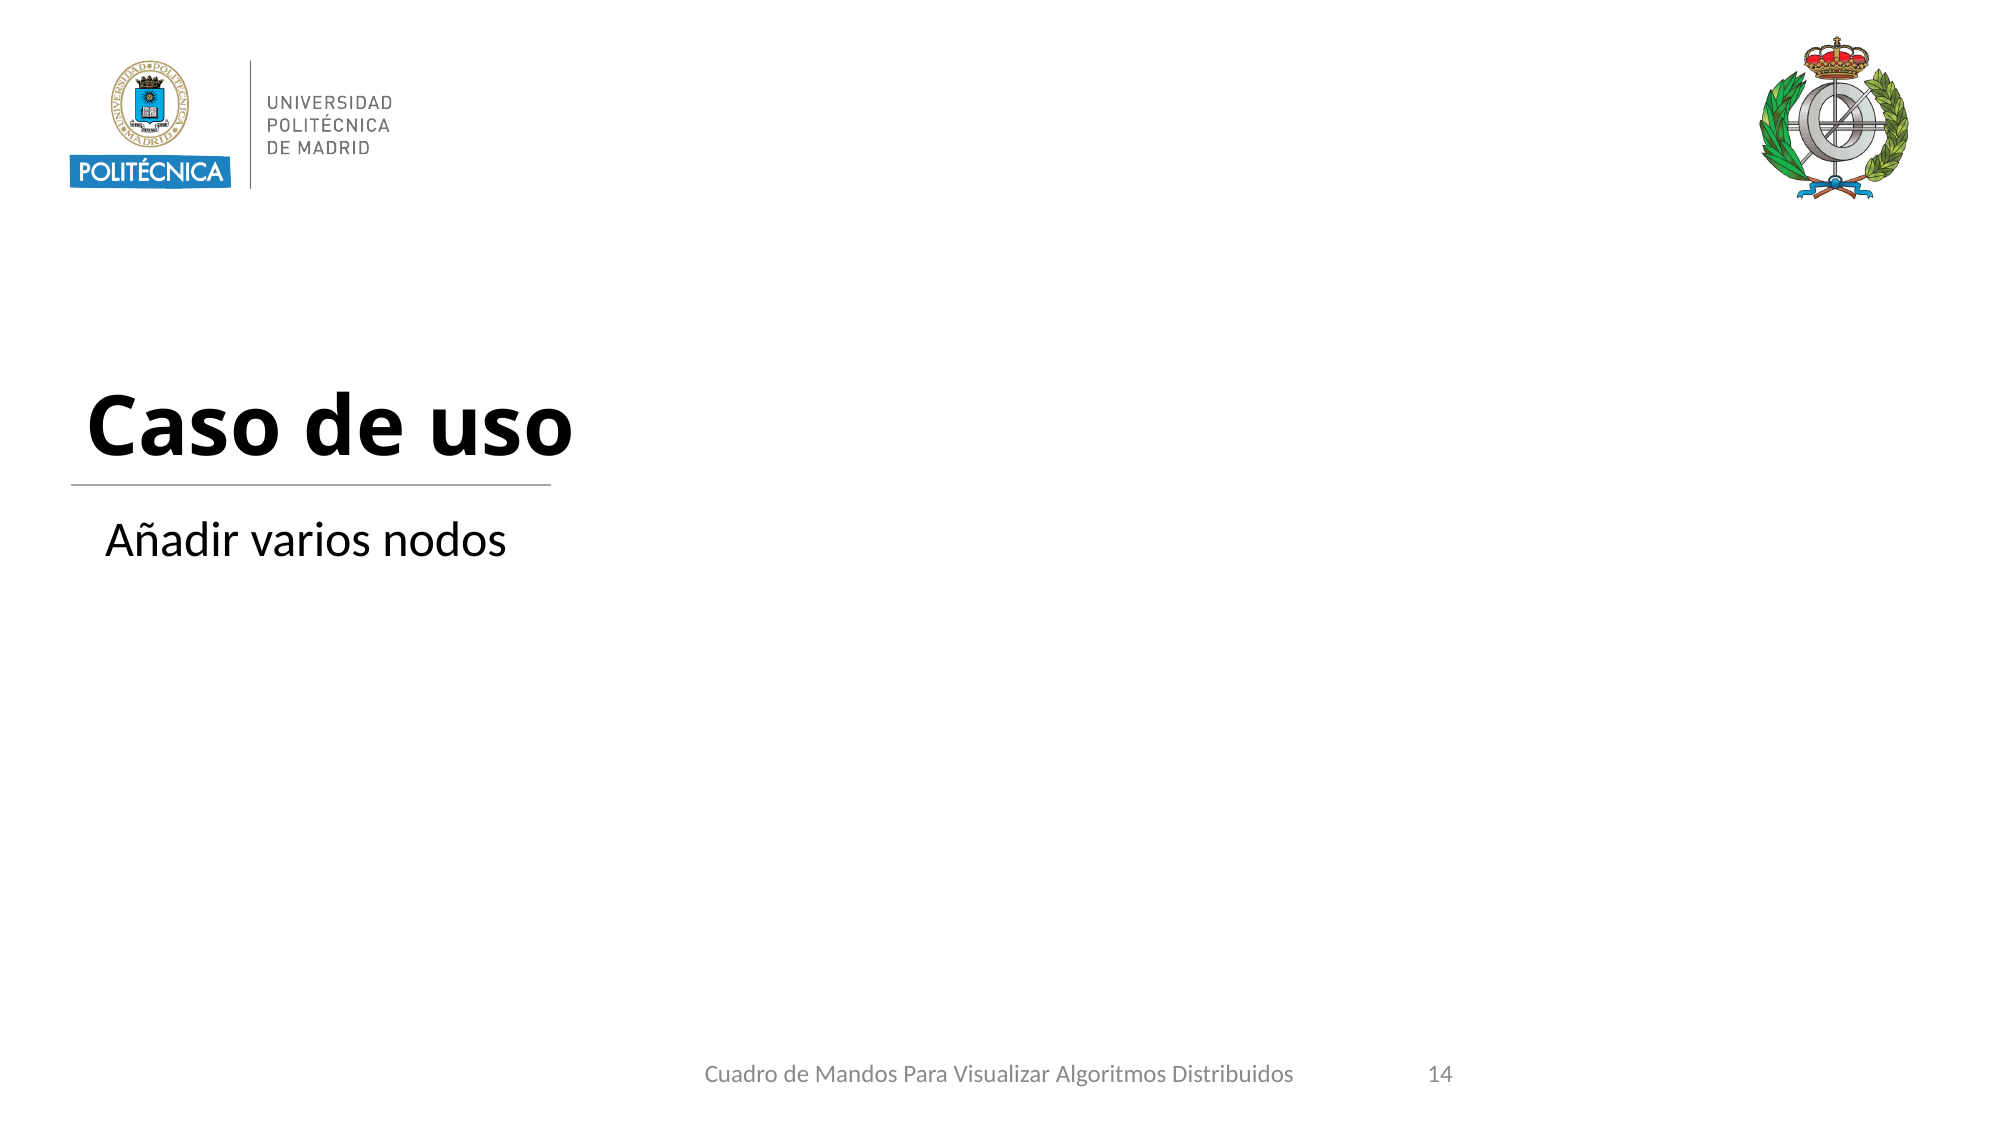

# Caso de uso
Añadir varios nodos
Cuadro de Mandos Para Visualizar Algoritmos Distribuidos